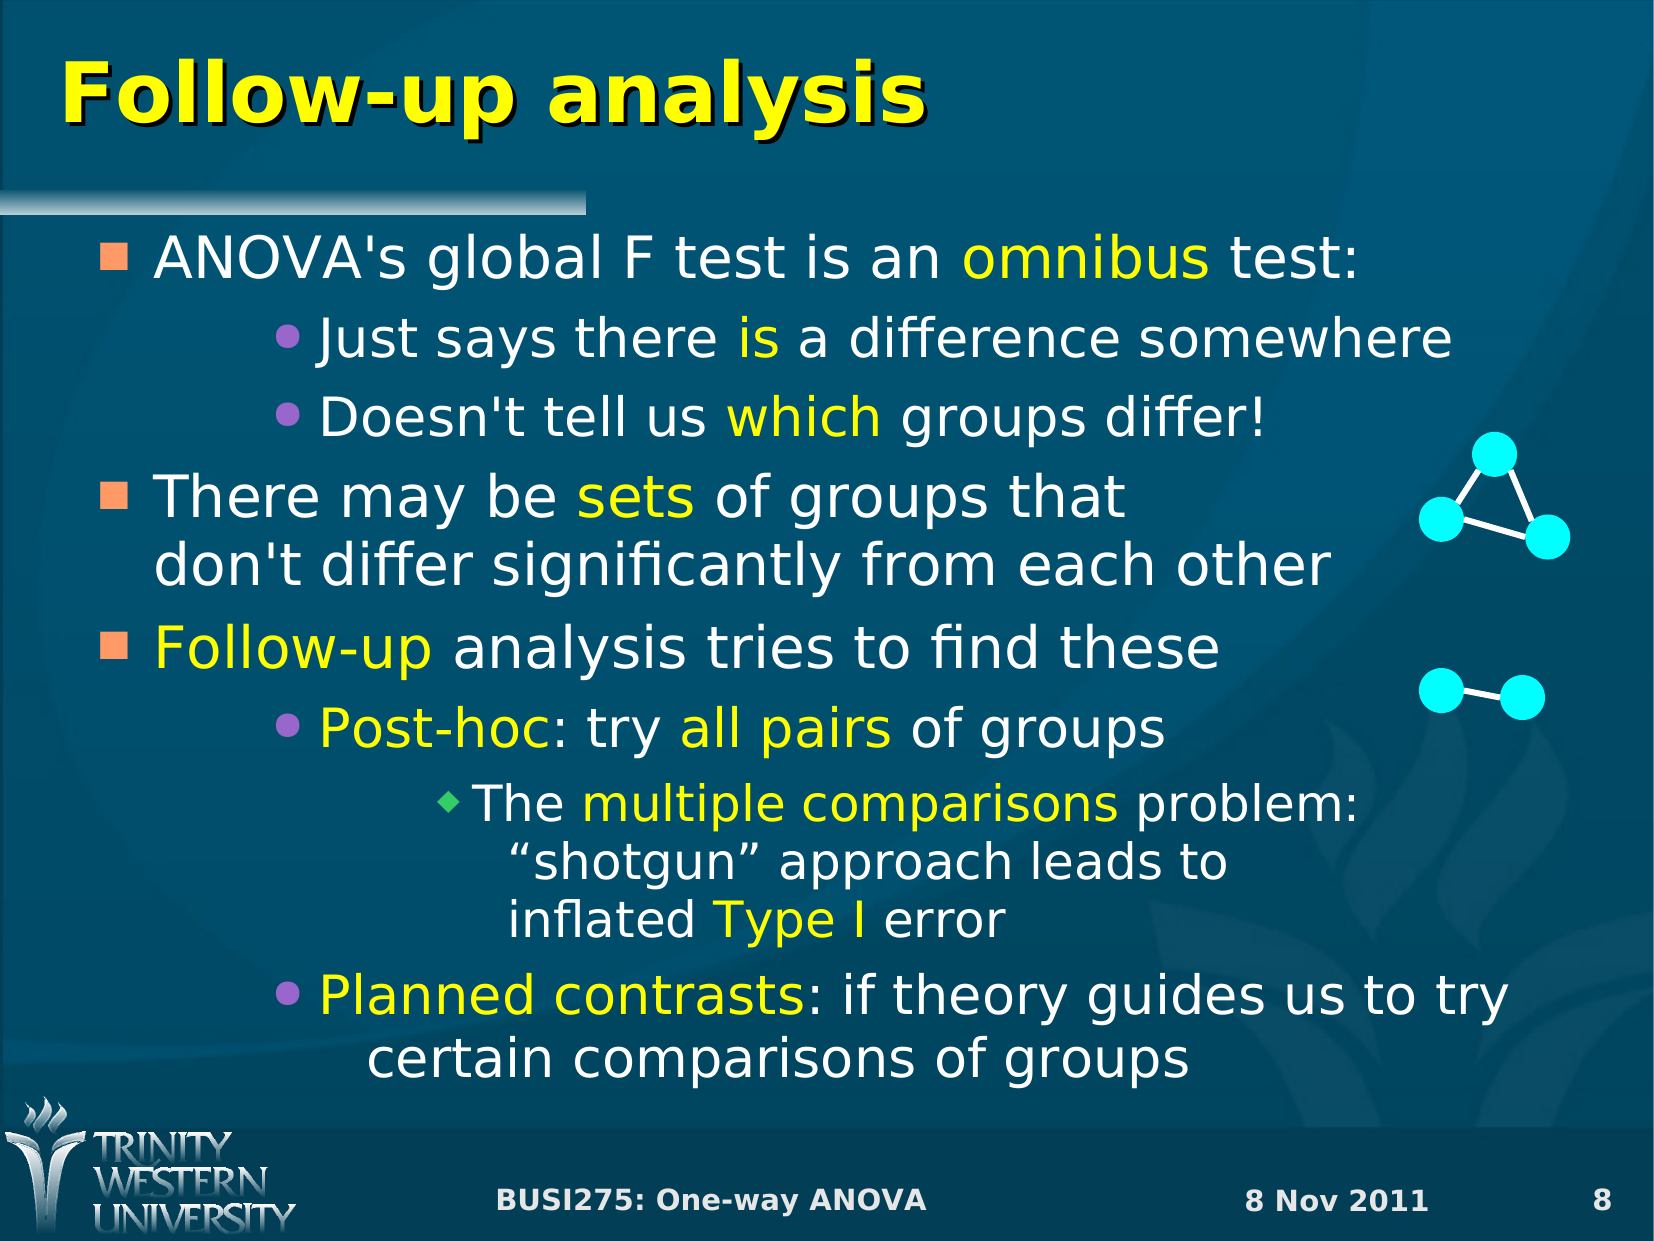

# Follow-up analysis
ANOVA's global F test is an omnibus test:
Just says there is a difference somewhere
Doesn't tell us which groups differ!
There may be sets of groups that
don't differ significantly from each other
Follow-up analysis tries to find these
Post-hoc: try all pairs of groups
The multiple comparisons problem: “shotgun” approach leads to
inflated Type I error
Planned contrasts: if theory guides us to try certain comparisons of groups
BUSI275: One-way ANOVA
8 Nov 2011
8